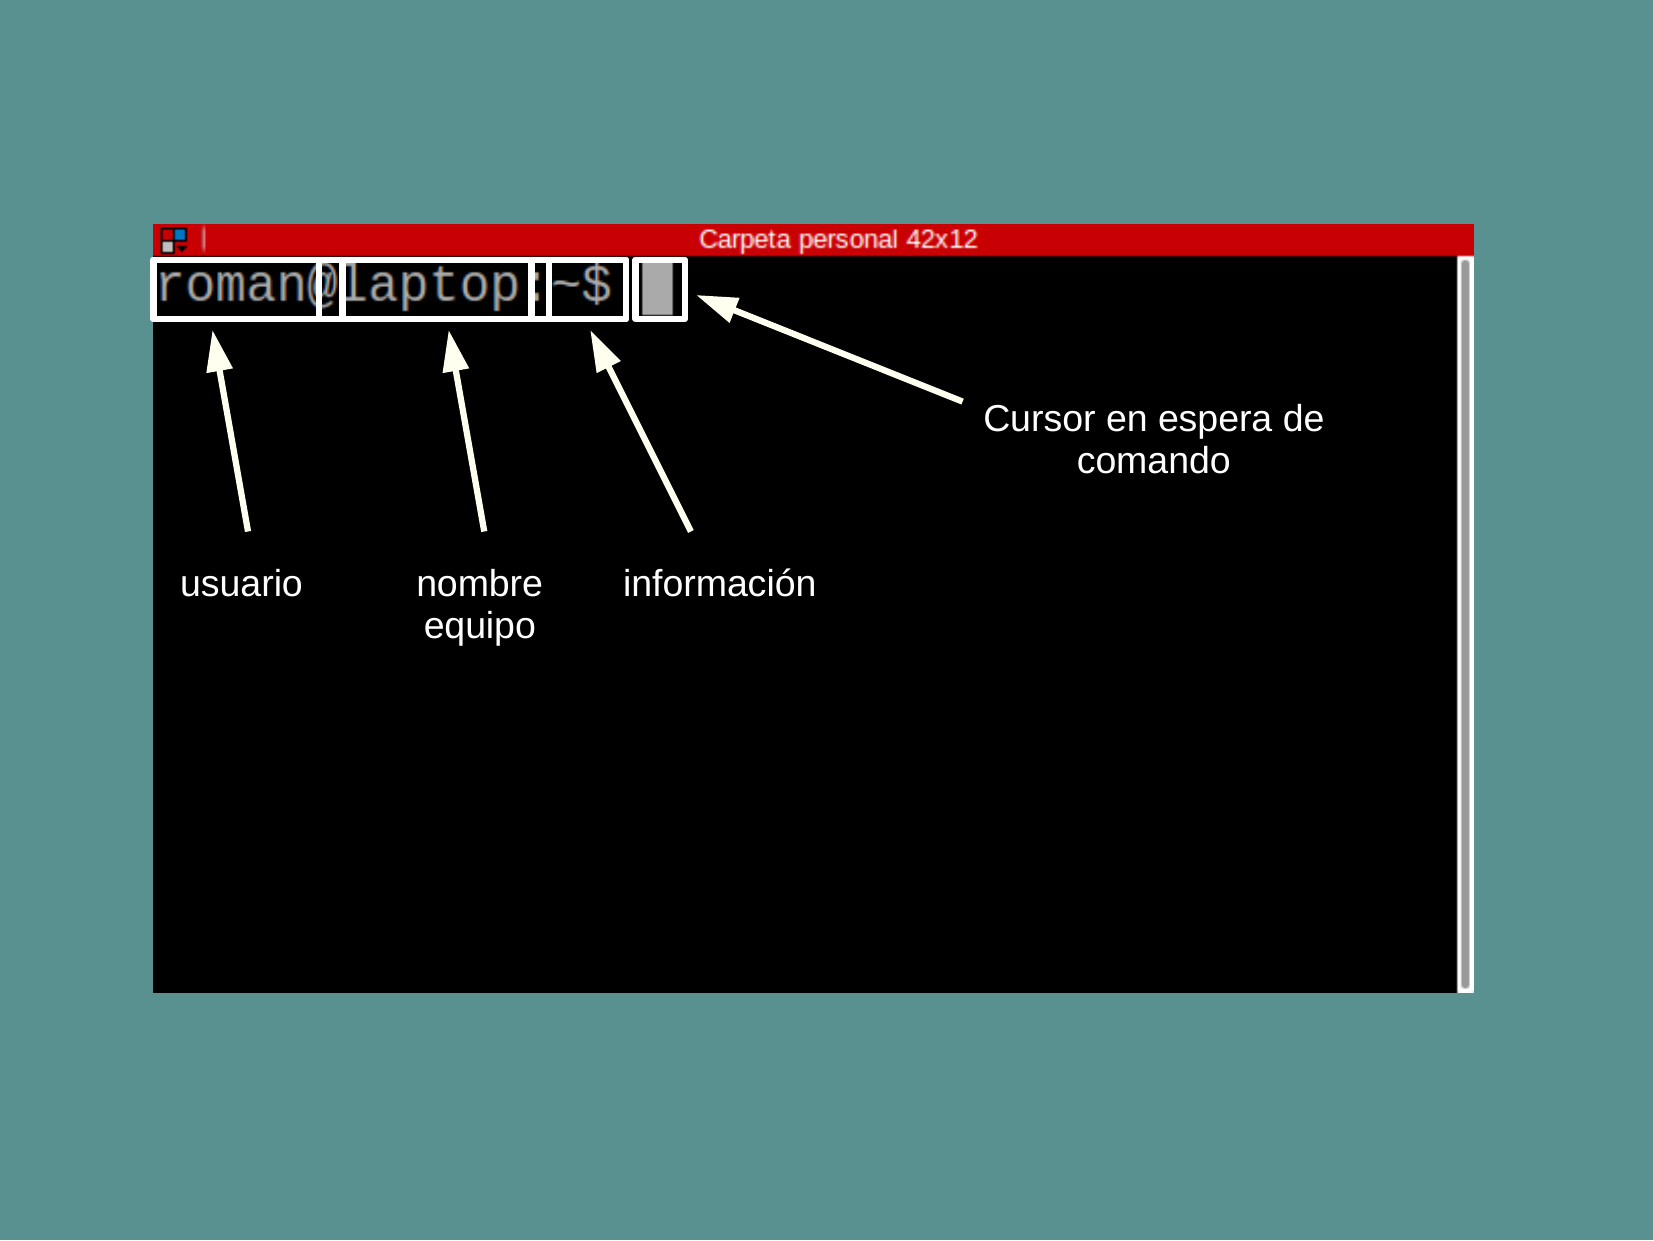

Cursor en espera de comando
usuario
nombre equipo
información